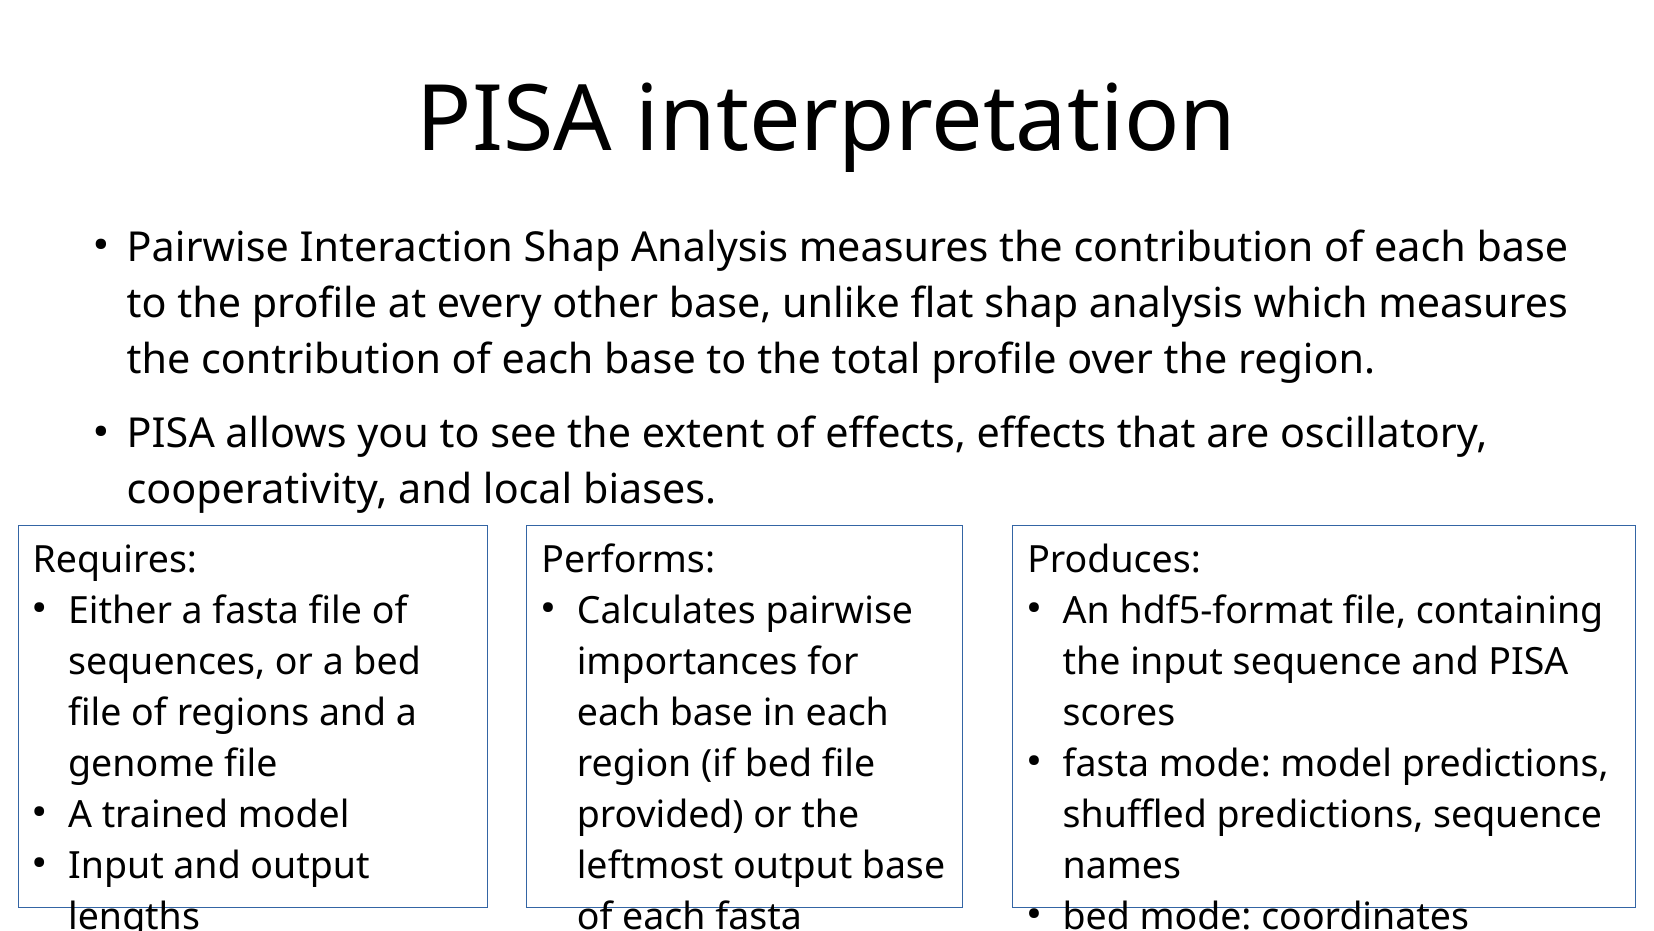

# PISA interpretation
Pairwise Interaction Shap Analysis measures the contribution of each base to the profile at every other base, unlike flat shap analysis which measures the contribution of each base to the total profile over the region.
PISA allows you to see the extent of effects, effects that are oscillatory, cooperativity, and local biases.
Requires:
Either a fasta file of sequences, or a bed file of regions and a genome file
A trained model
Input and output lengths
A head and task selection
Performs:
Calculates pairwise importances for each base in each region (if bed file provided) or the leftmost output base of each fasta sequence
Produces:
An hdf5-format file, containing the input sequence and PISA scores
fasta mode: model predictions, shuffled predictions, sequence names
bed mode: coordinates